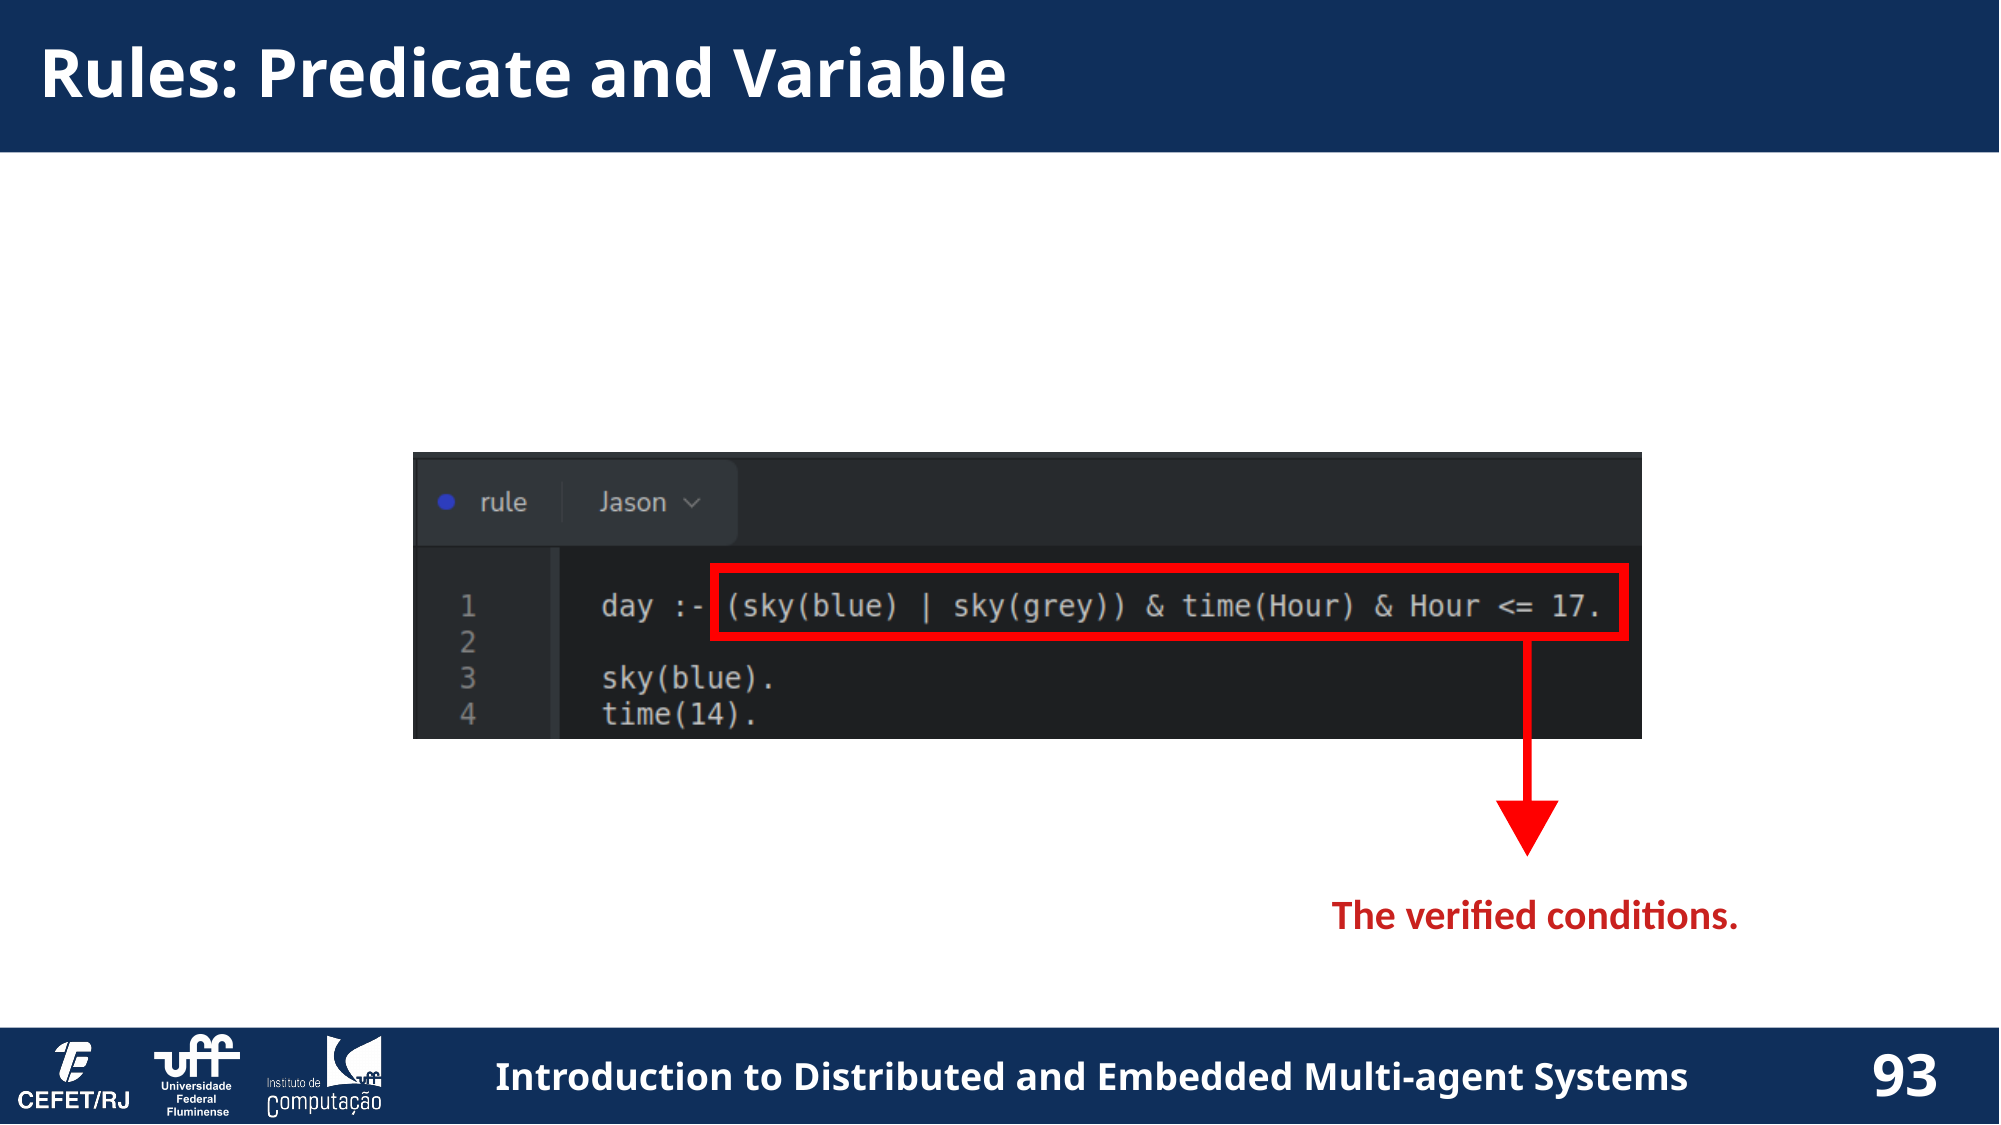

Rules: Predicate and Variable
The verified conditions.